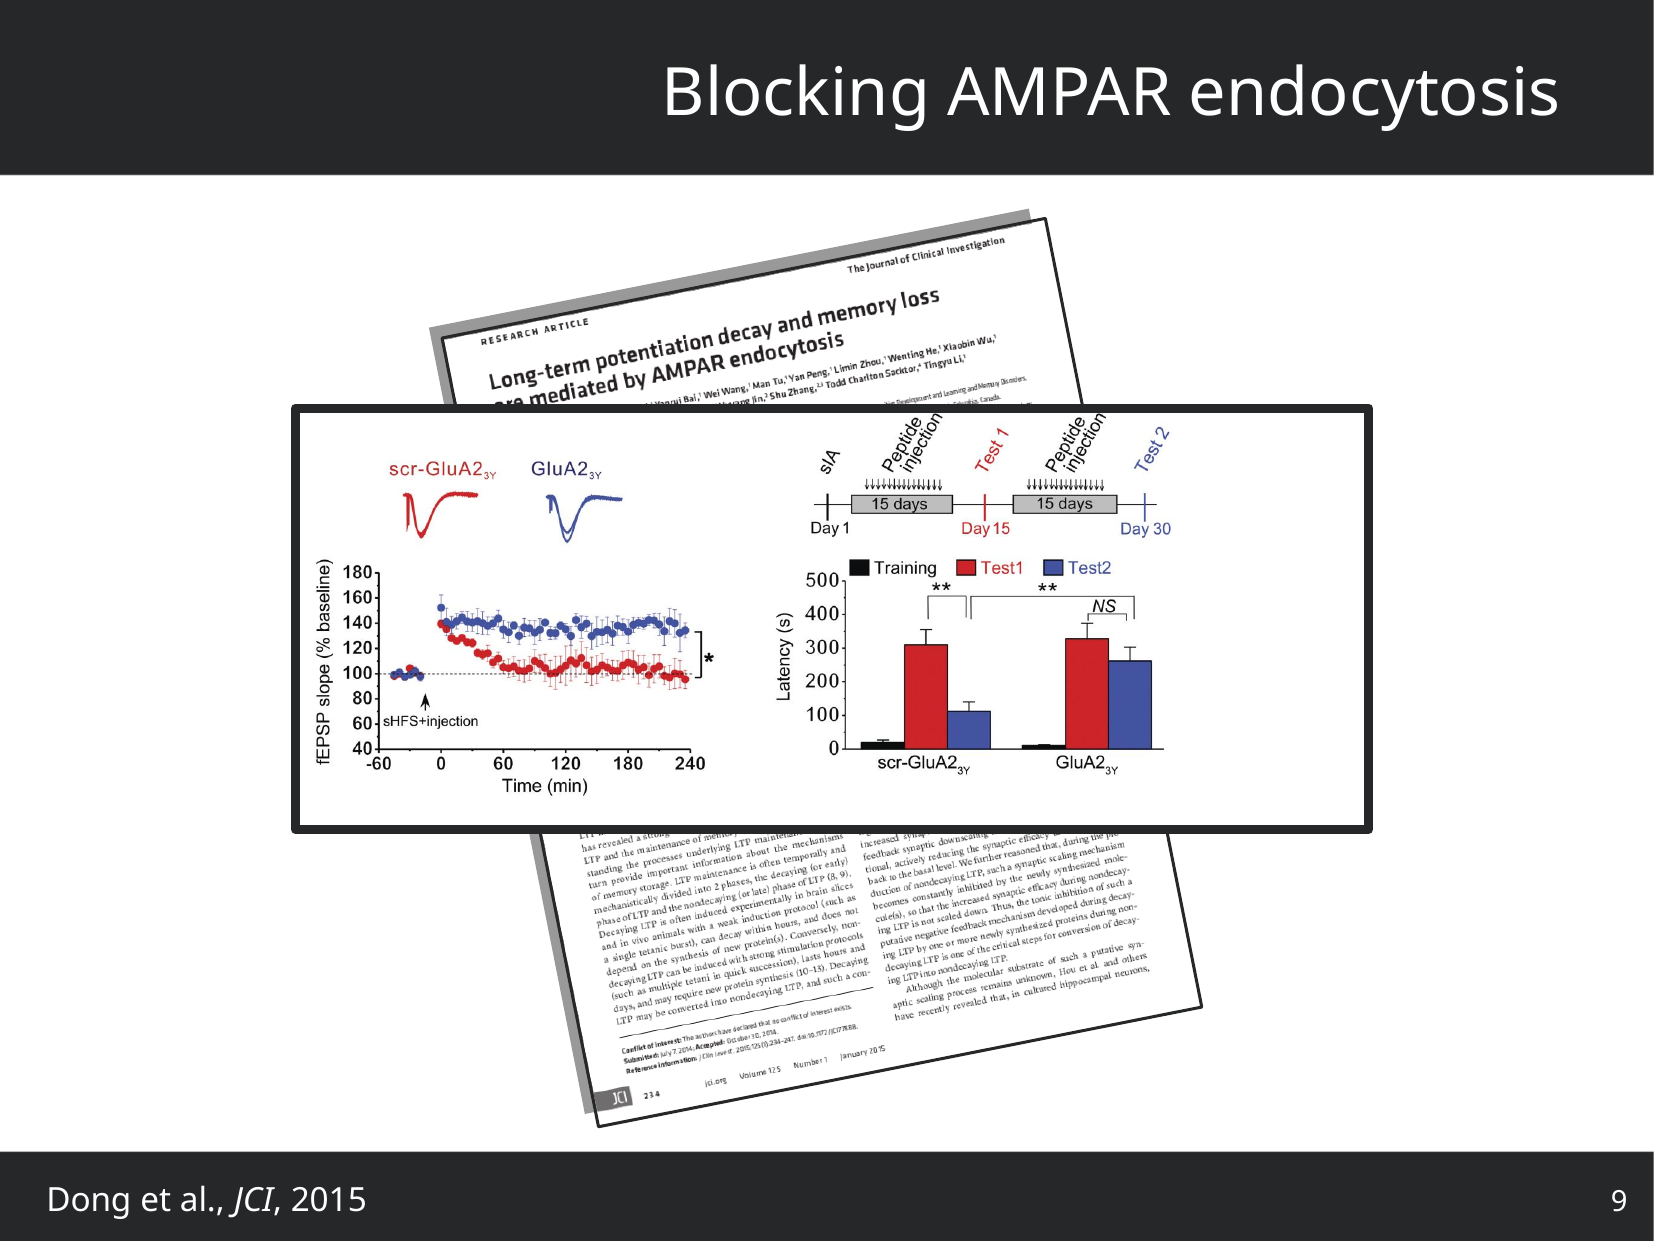

Blocking AMPAR endocytosis
Dong et al., JCI, 2015
9